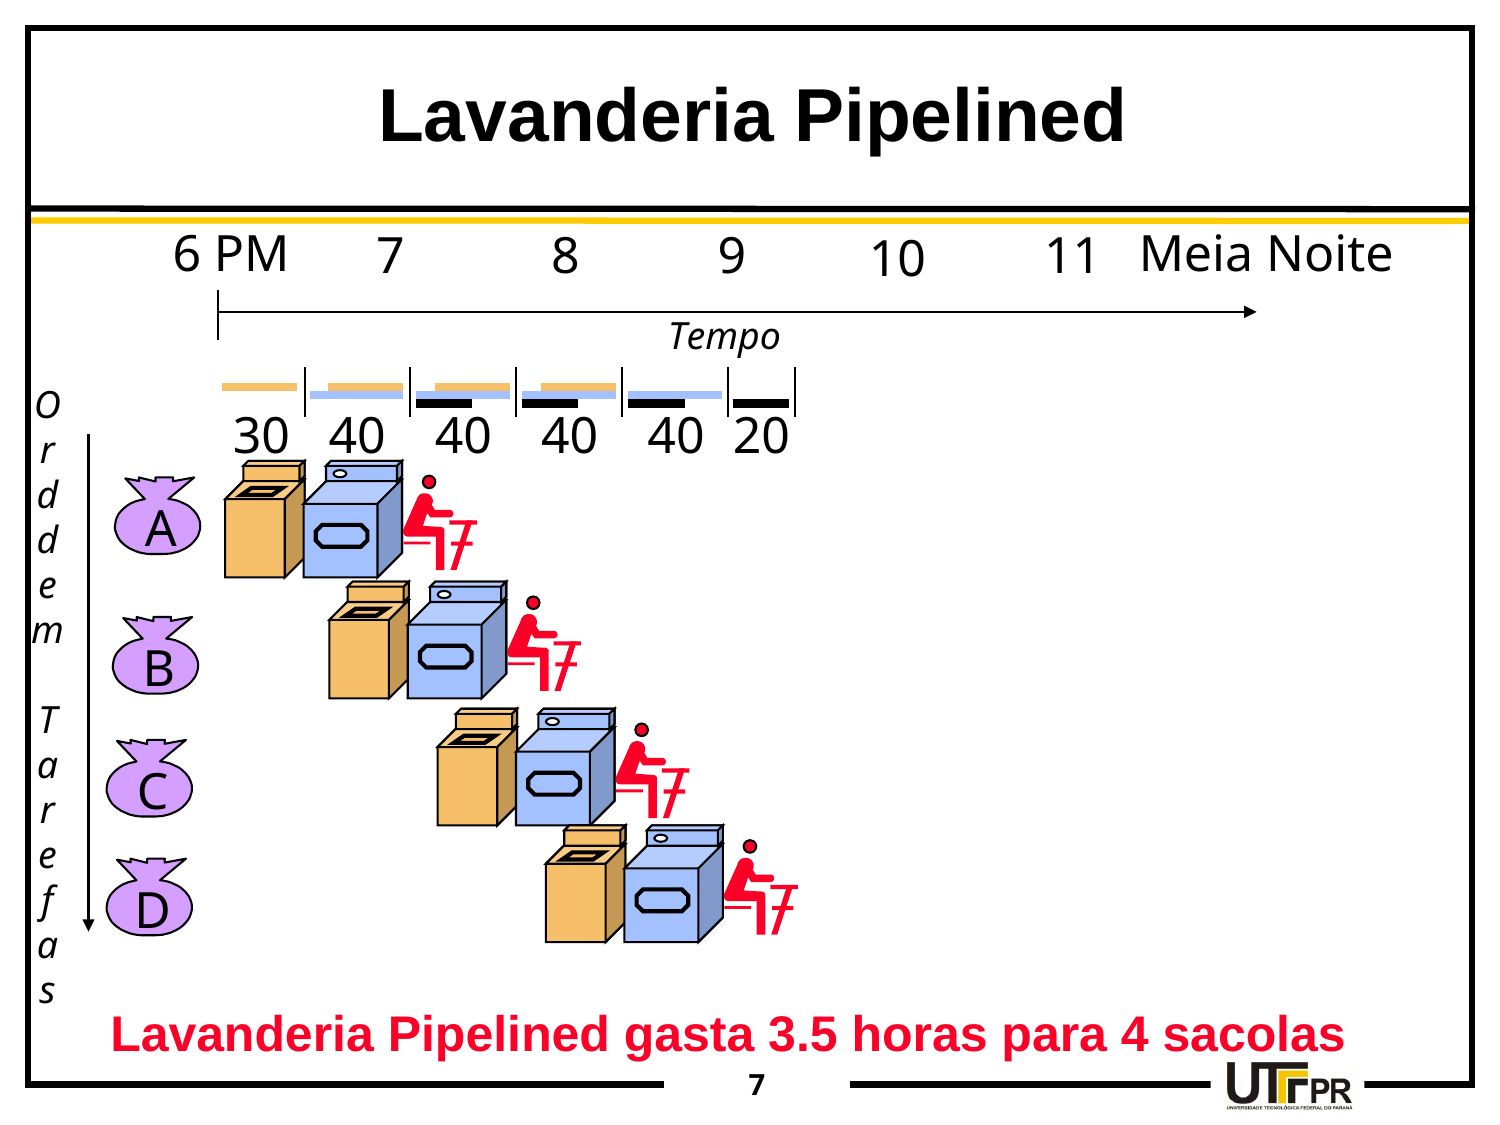

Lavanderia Pipelined
6 PM
Meia Noite
7
8
9
11
10
Tempo
40
40
40
30
40
20
O
r
d
d
e
m
T
a
r
e
f
a
s
A
B
C
D
# Lavanderia Pipelined gasta 3.5 horas para 4 sacolas